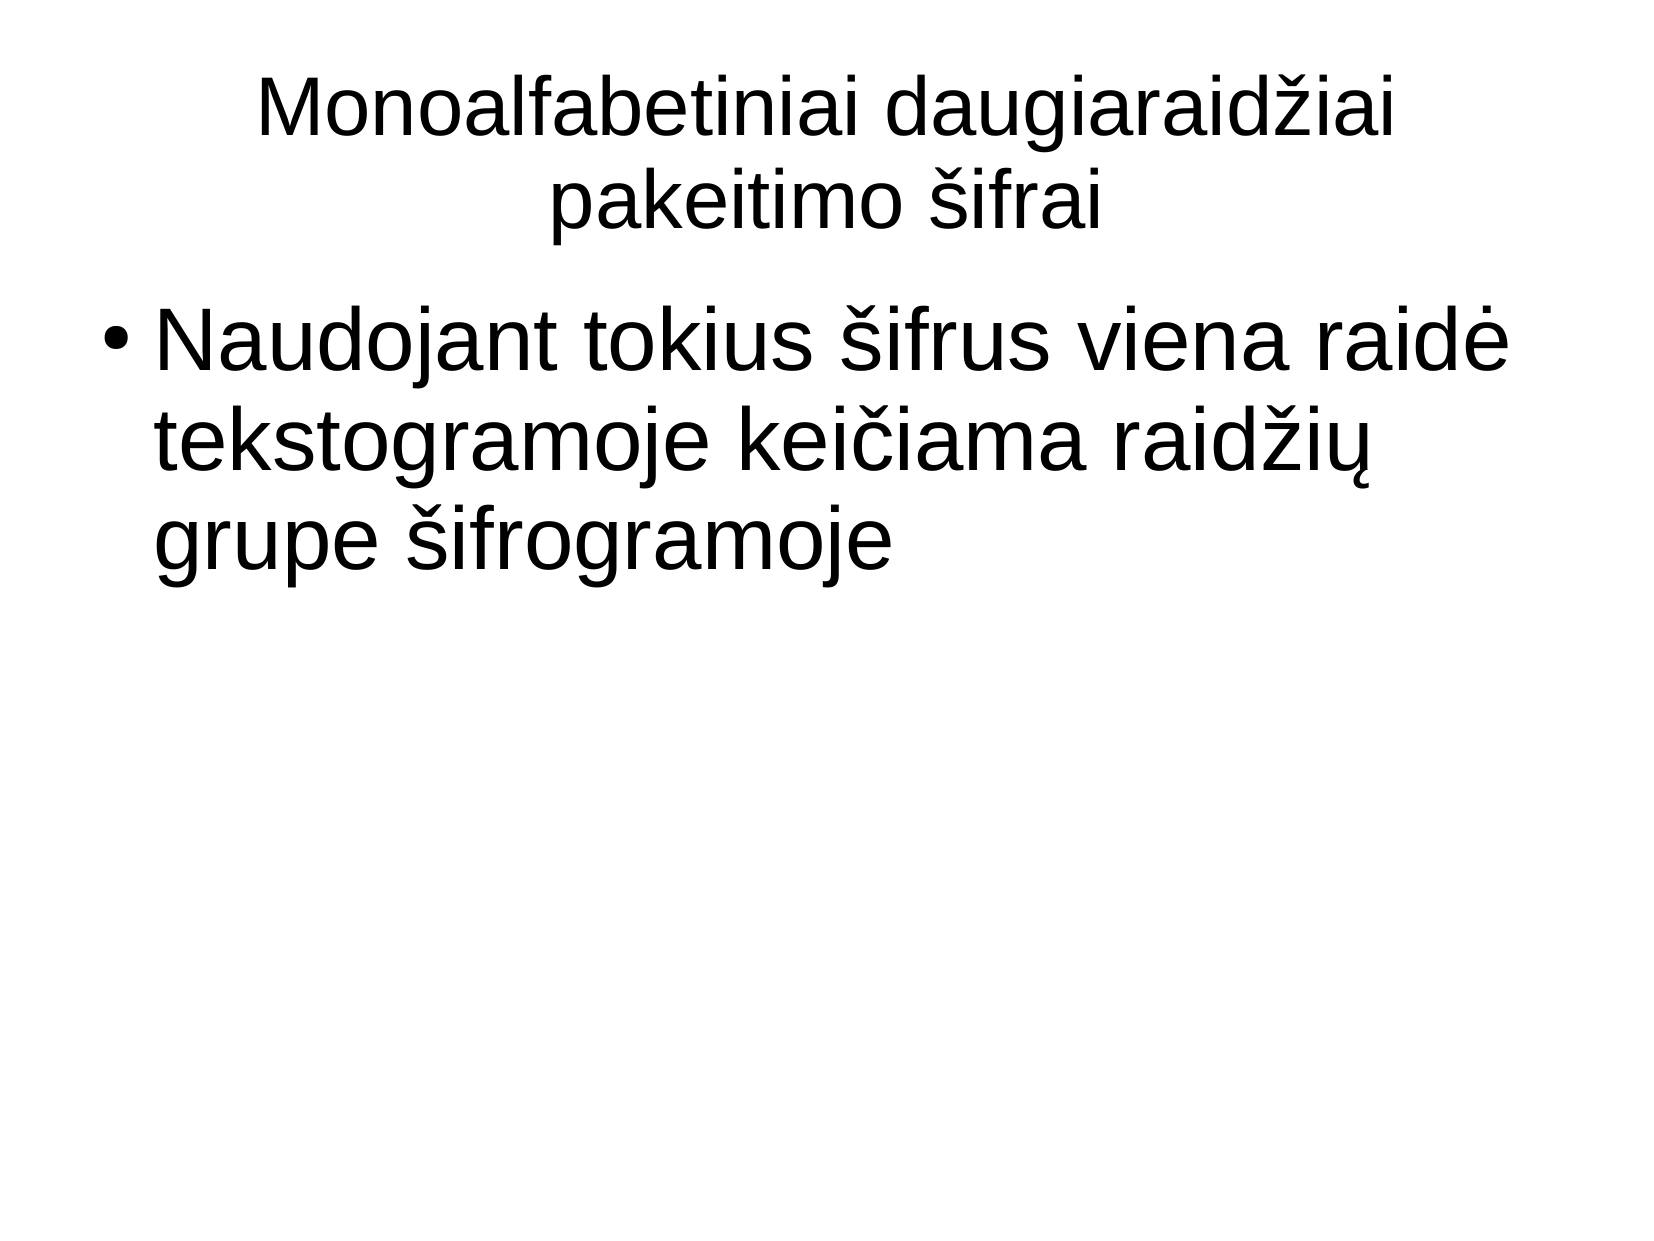

# Monoalfabetiniai daugiaraidžiai pakeitimo šifrai
Naudojant tokius šifrus viena raidė tekstogramoje keičiama raidžių grupe šifrogramoje